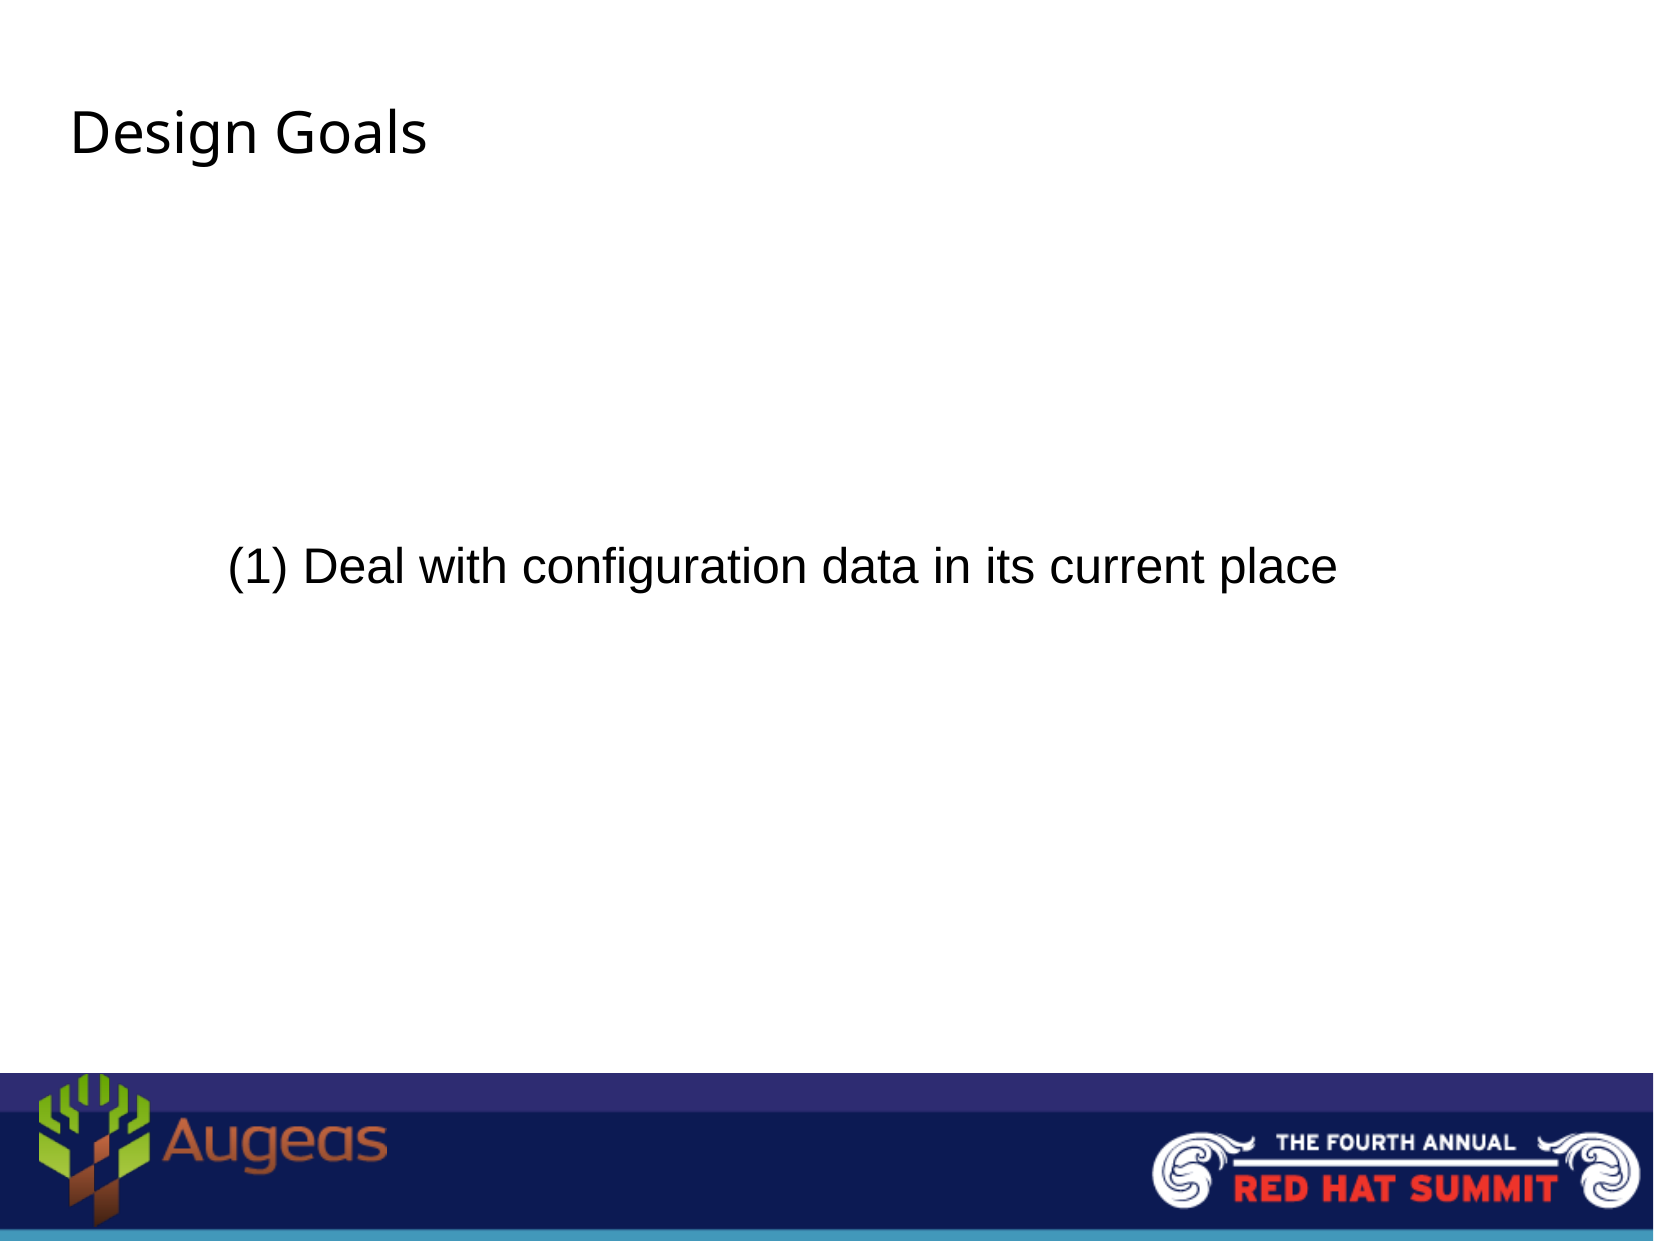

# Design Goals
(1) Deal with configuration data in its current place